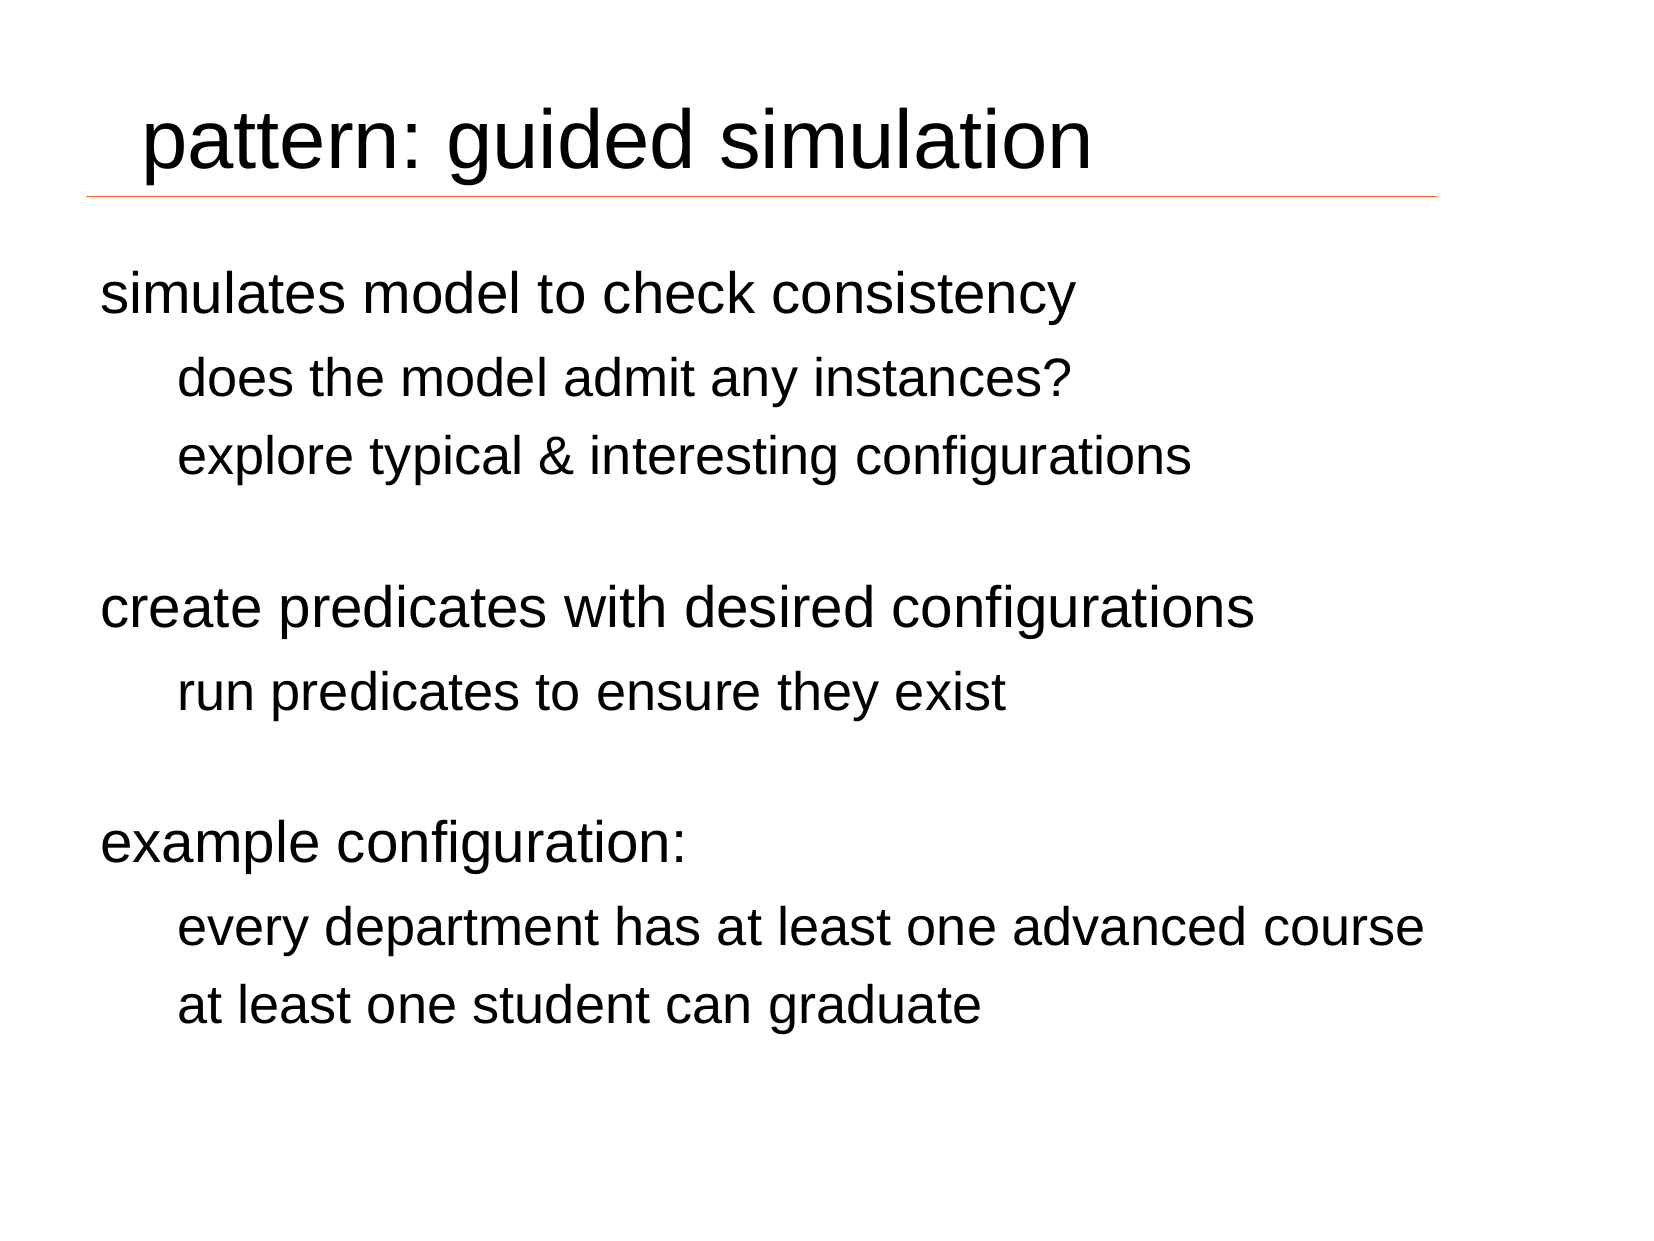

# pattern: guided simulation
simulates model to check consistency
does the model admit any instances?
explore typical & interesting configurations
create predicates with desired configurations
run predicates to ensure they exist
example configuration:
every department has at least one advanced course
at least one student can graduate